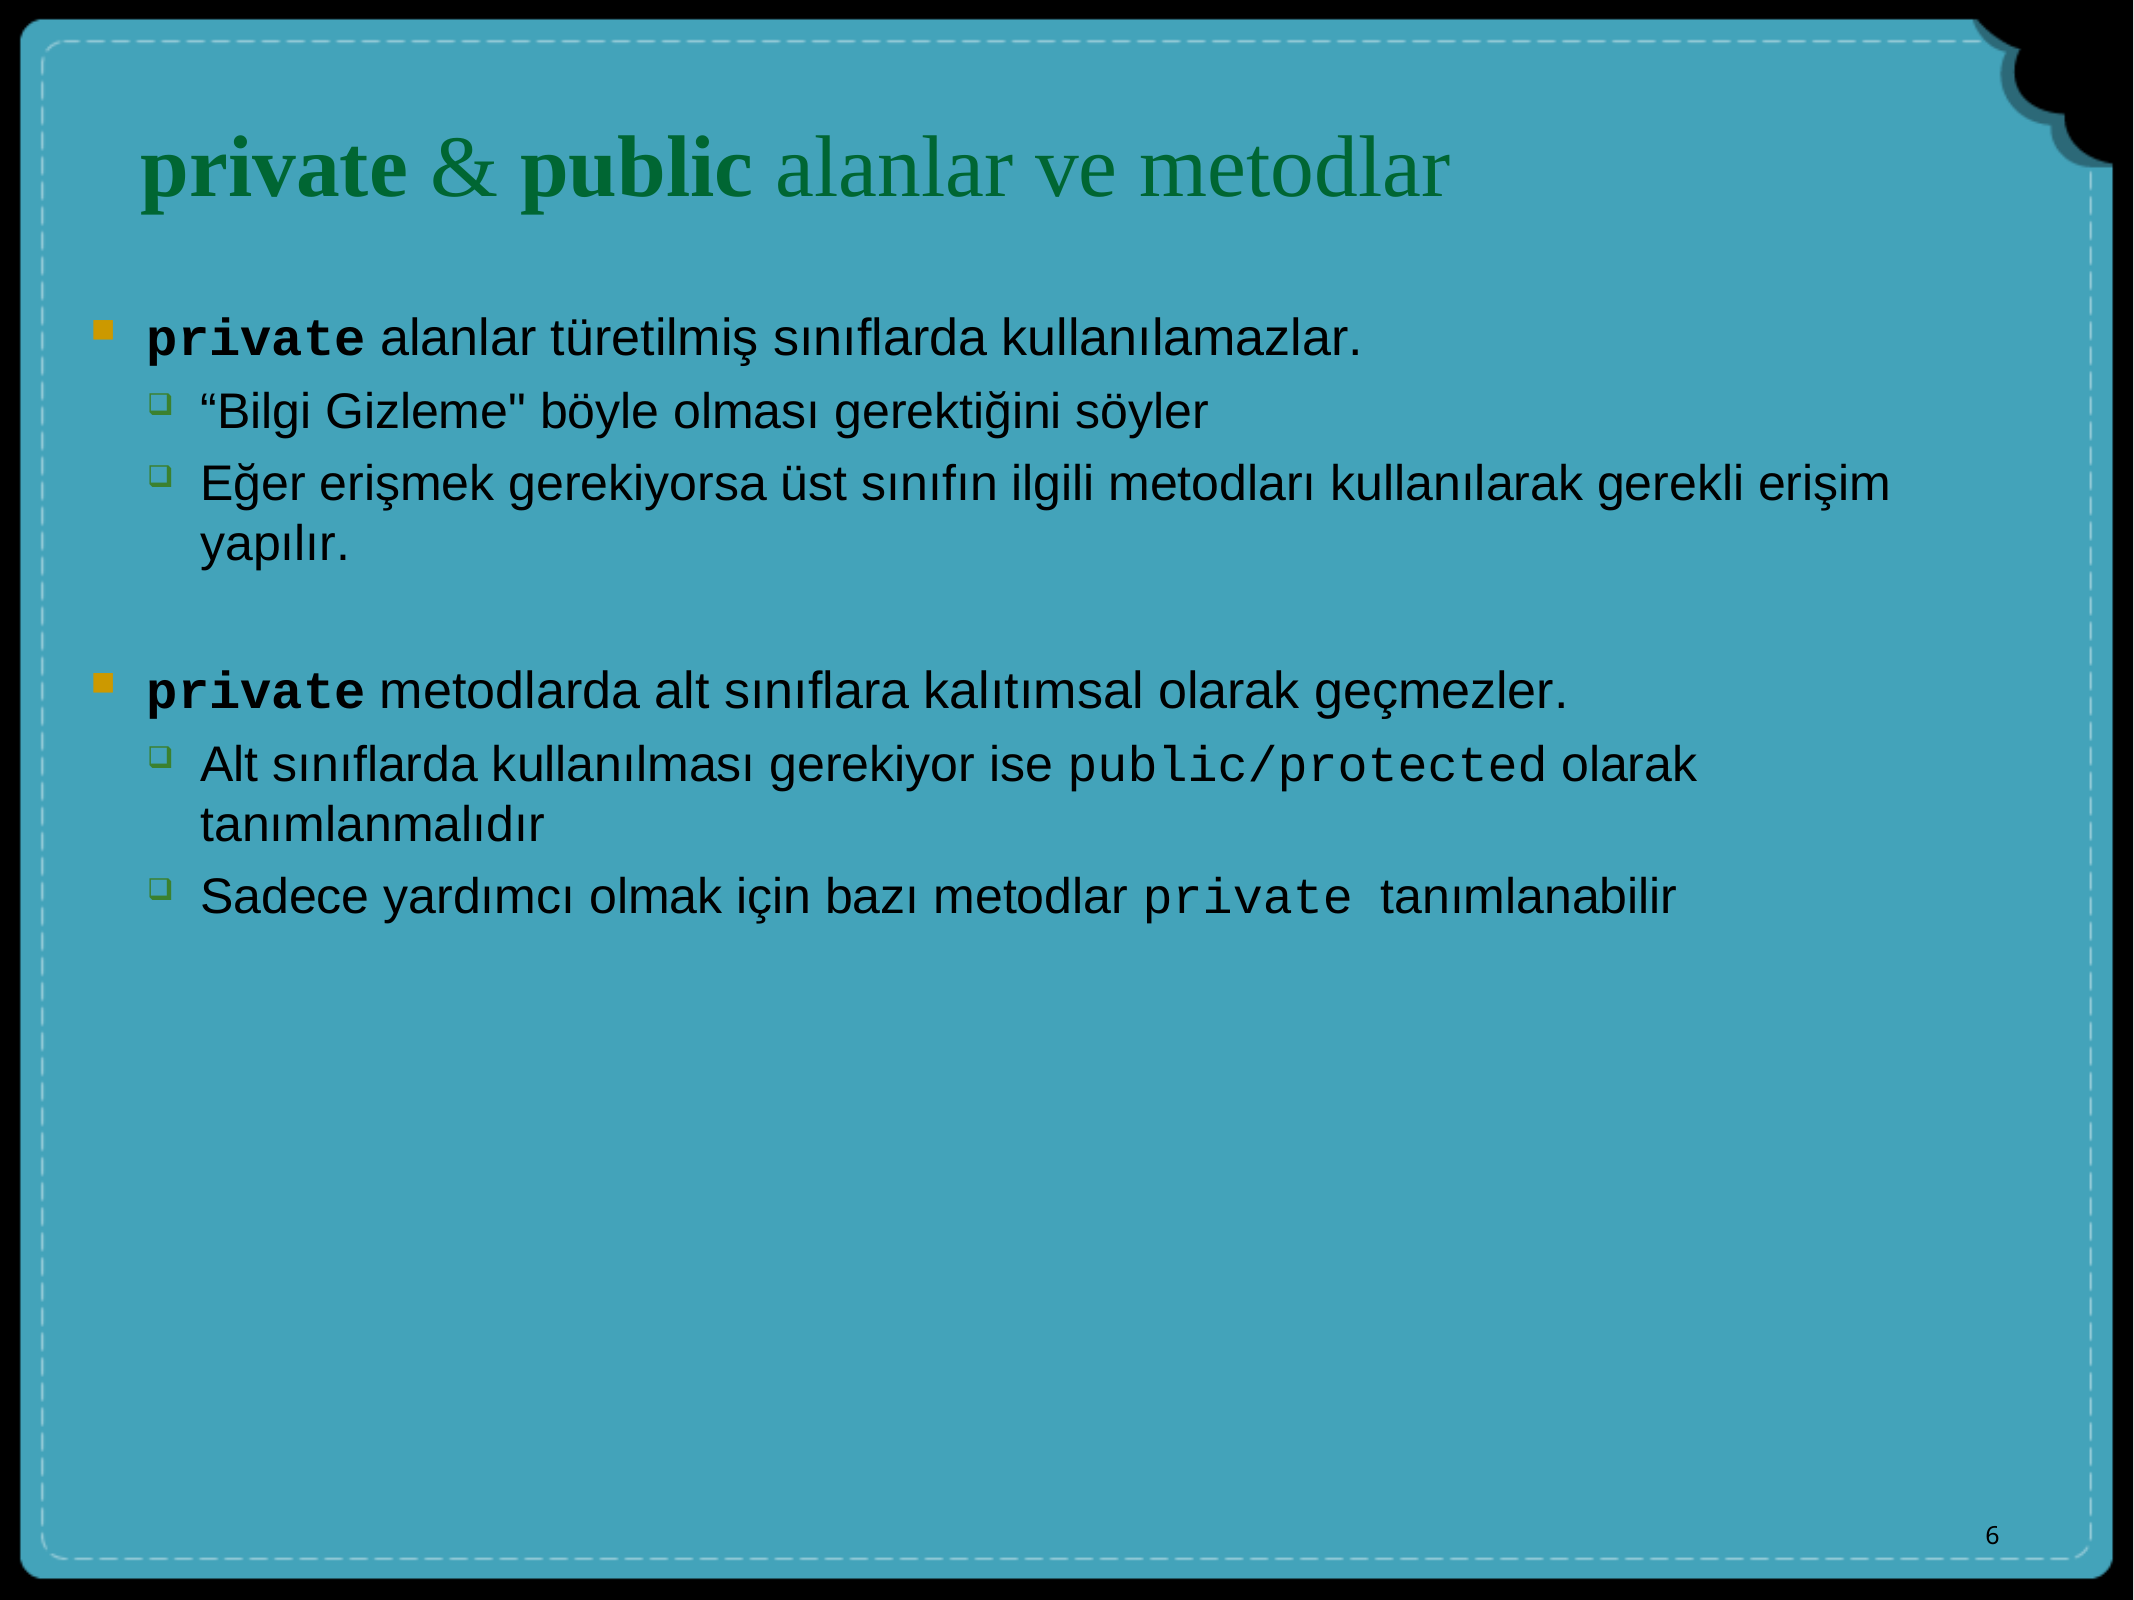

private & public alanlar ve metodlar
private alanlar türetilmiş sınıflarda kullanılamazlar.
“Bilgi Gizleme" böyle olması gerektiğini söyler
Eğer erişmek gerekiyorsa üst sınıfın ilgili metodları kullanılarak gerekli erişim yapılır.
private metodlarda alt sınıflara kalıtımsal olarak geçmezler.
Alt sınıflarda kullanılması gerekiyor ise public/protected olarak tanımlanmalıdır
Sadece yardımcı olmak için bazı metodlar private tanımlanabilir
6